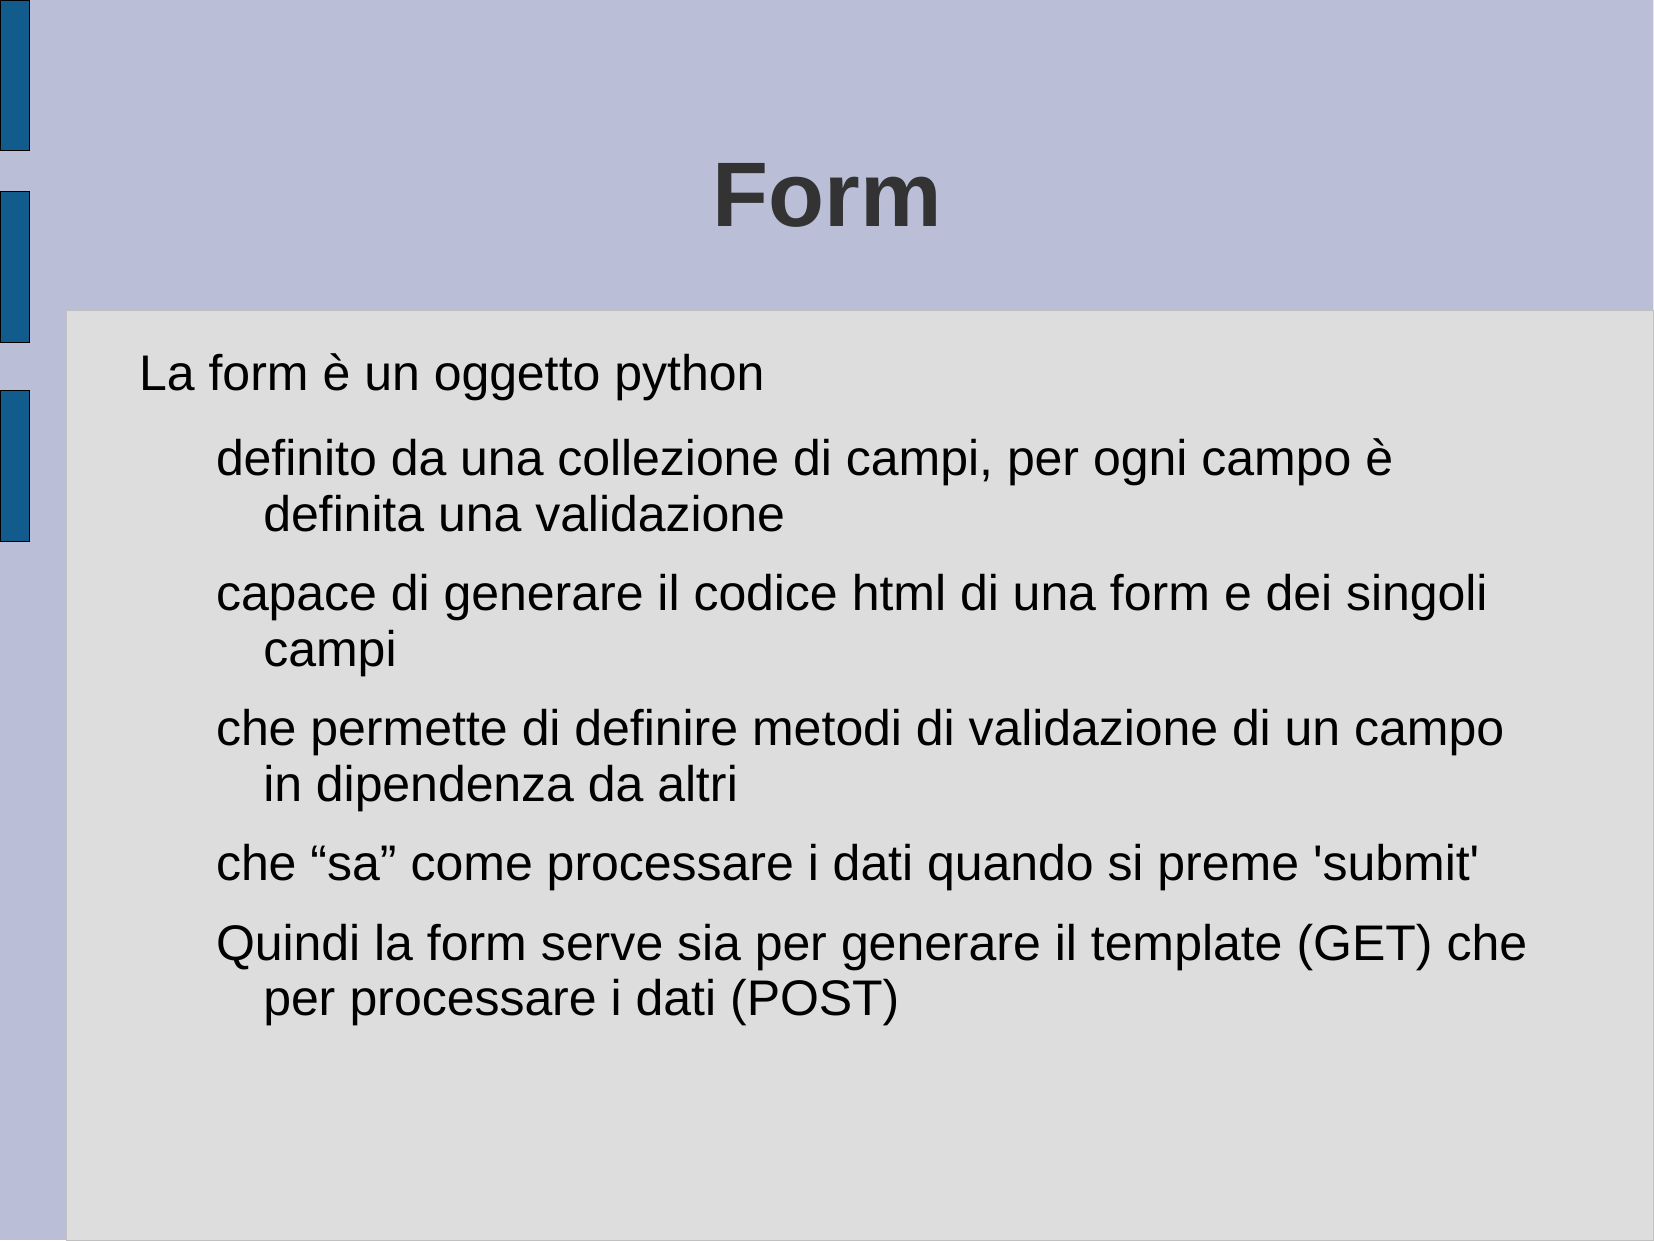

# Form
La form è un oggetto python
definito da una collezione di campi, per ogni campo è definita una validazione
capace di generare il codice html di una form e dei singoli campi
che permette di definire metodi di validazione di un campo in dipendenza da altri
che “sa” come processare i dati quando si preme 'submit'
Quindi la form serve sia per generare il template (GET) che per processare i dati (POST)